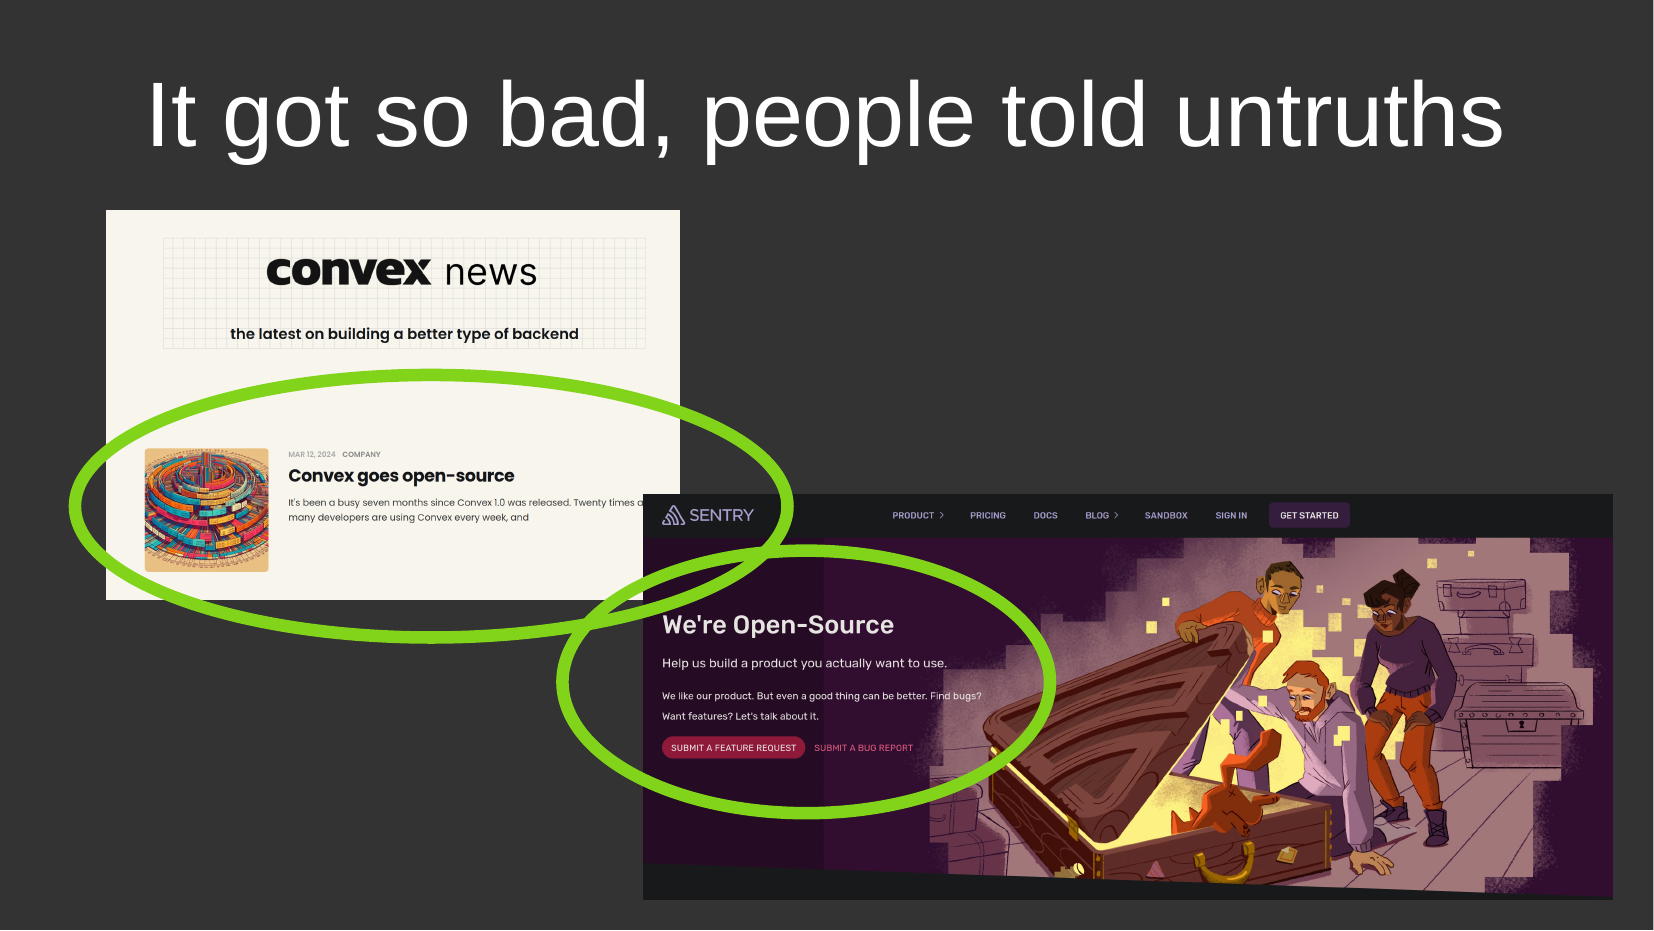

# It got so bad, people told untruths